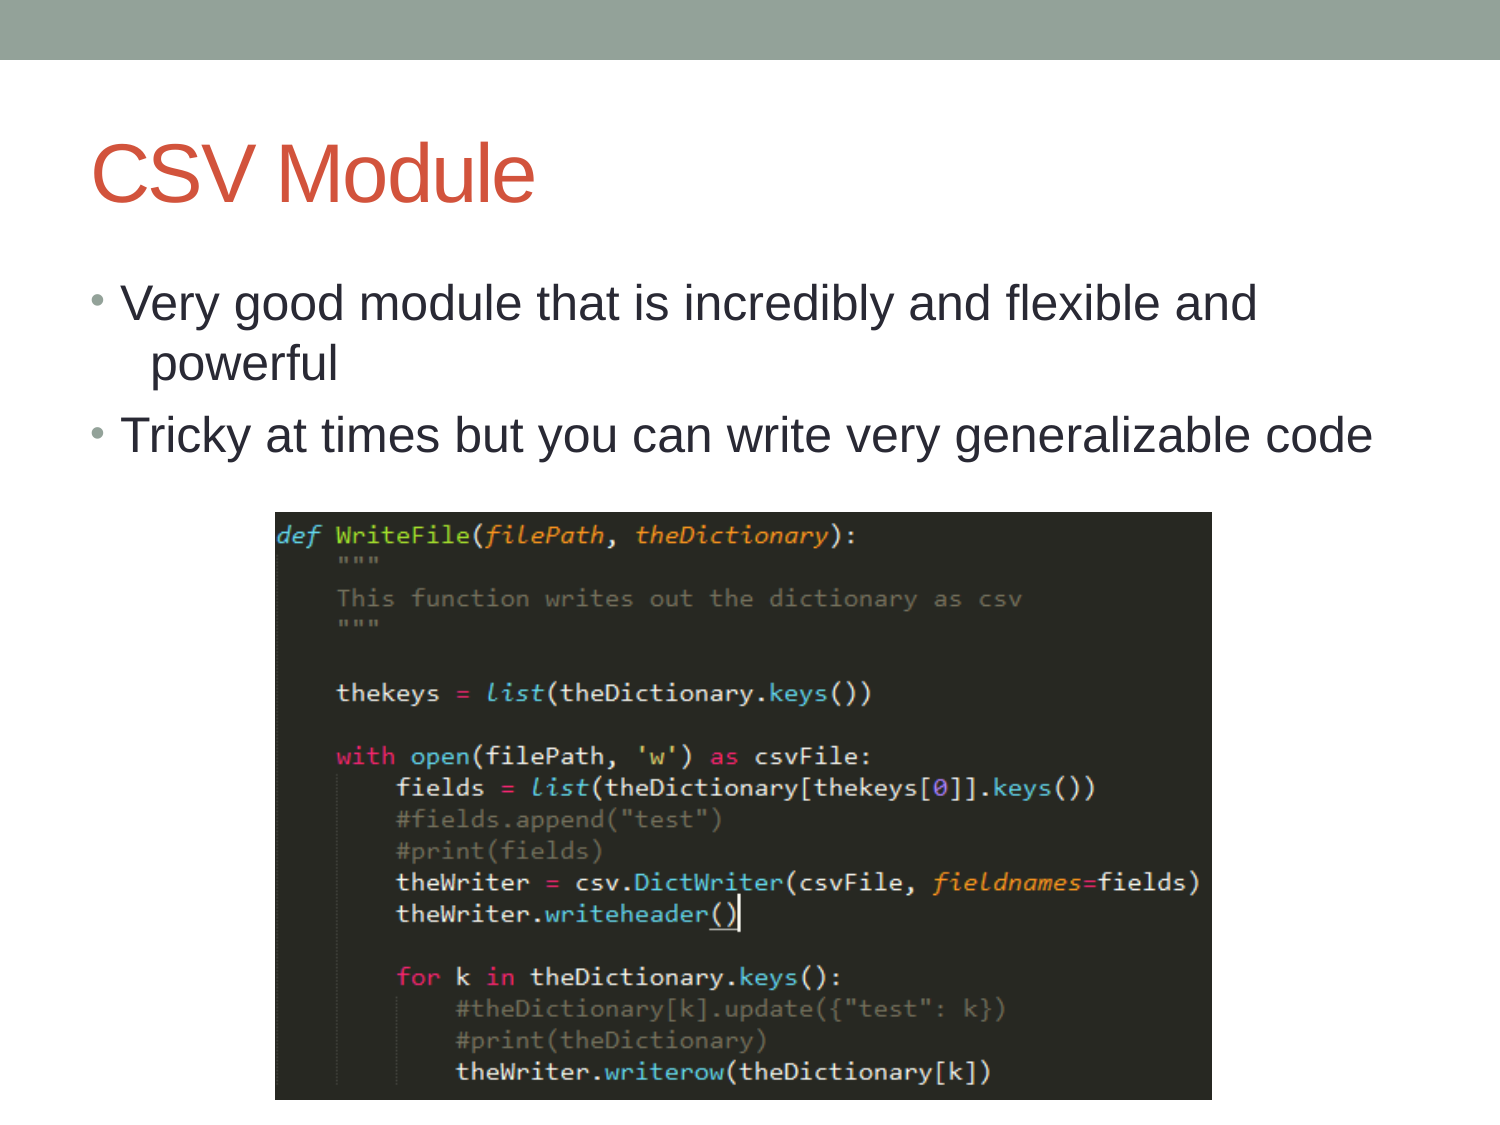

# CSV Module
Very good module that is incredibly and flexible and powerful
Tricky at times but you can write very generalizable code